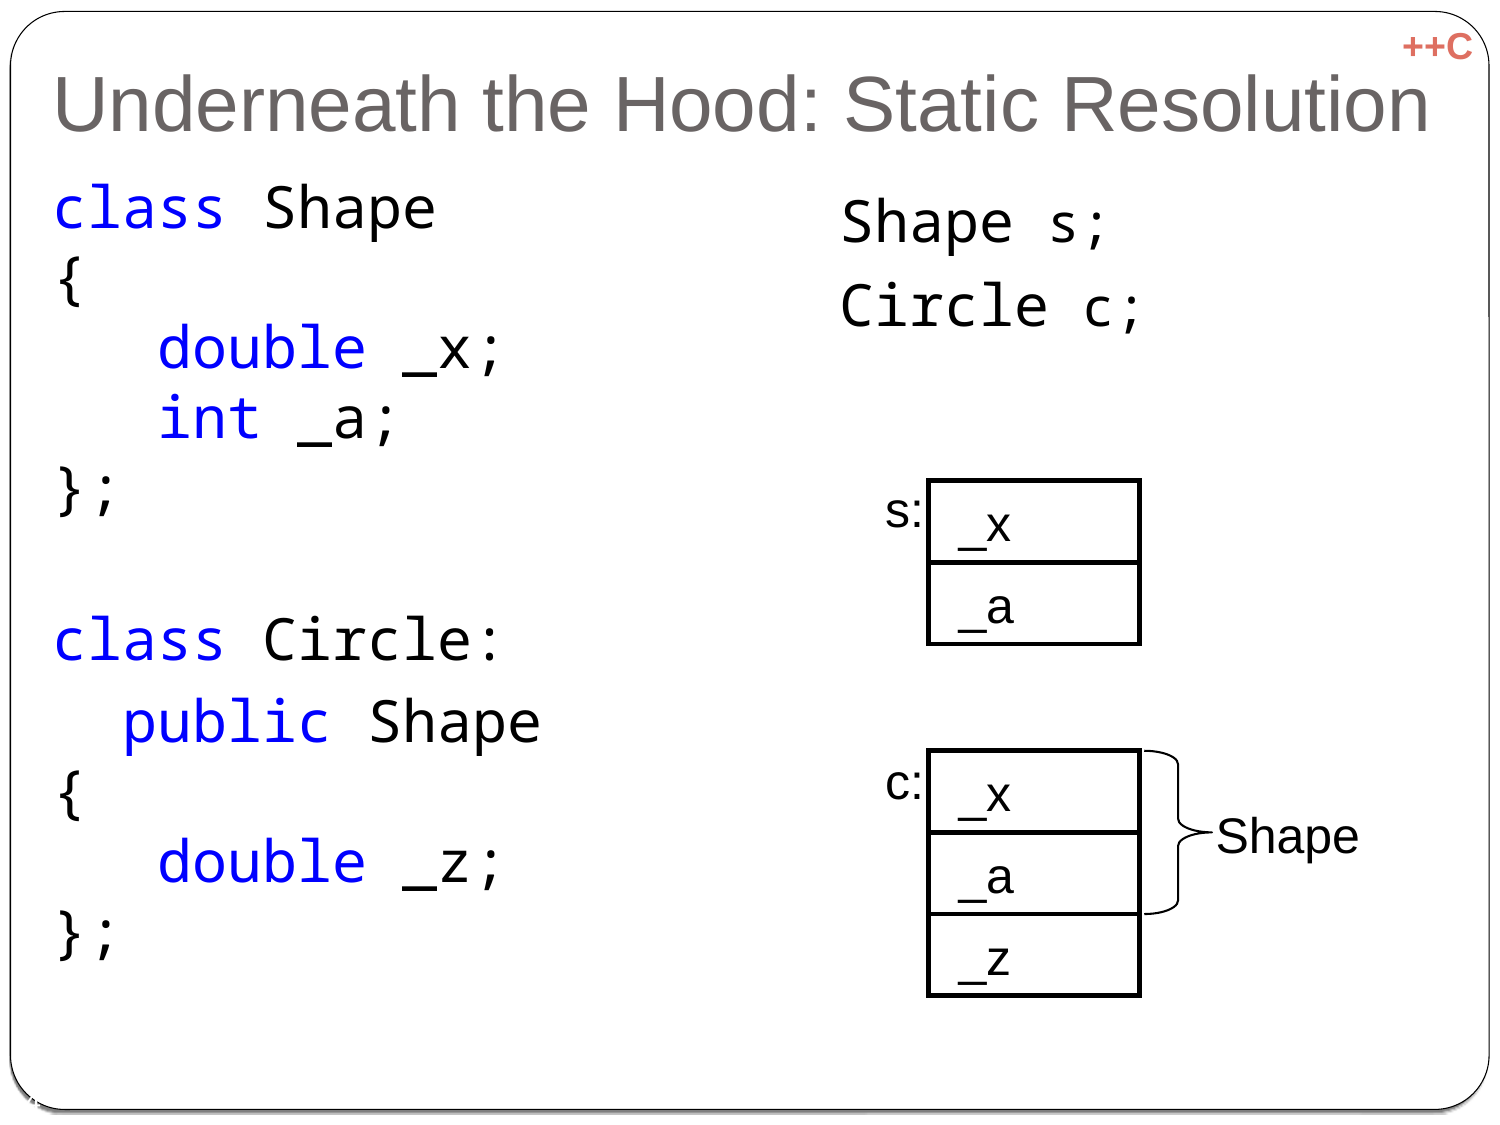

# Underneath the Hood: Static Resolution
class Shape
{
   double _x;
   int _a;
};
class Circle:
 public Shape
{
   double _z;
};
Shape s;
Circle c;
s:
_x
_a
c:
_x
_a
_z
Shape